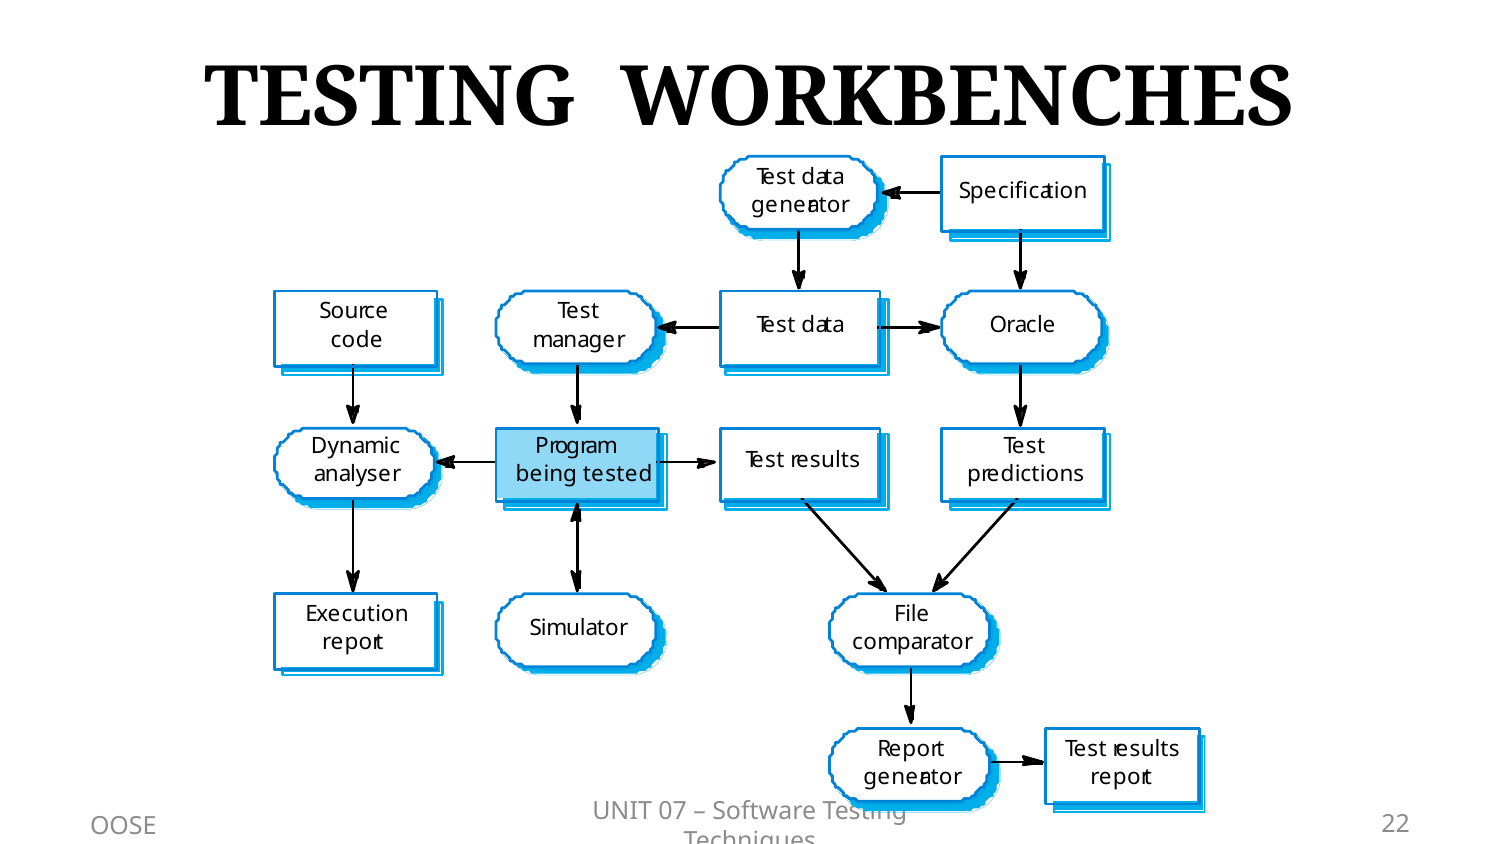

# TESTING WORKBENCHES
OOSE
UNIT 07 - Software Testing Techniques
22